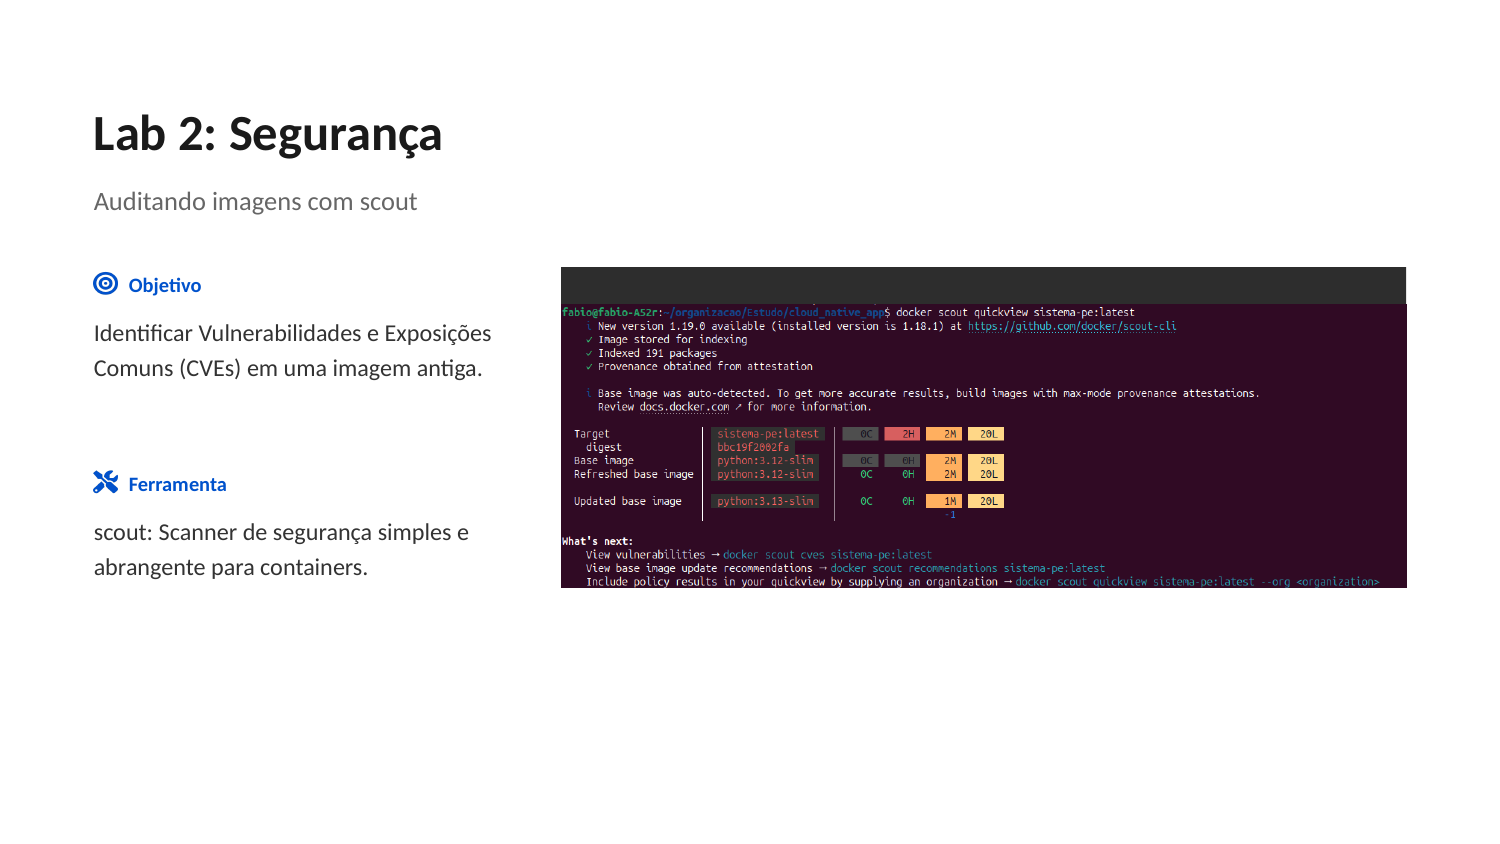

Lab 2: Segurança
Auditando imagens com scout
Objetivo
Identificar Vulnerabilidades e Exposições Comuns (CVEs) em uma imagem antiga.
Ferramenta
scout: Scanner de segurança simples e abrangente para containers.